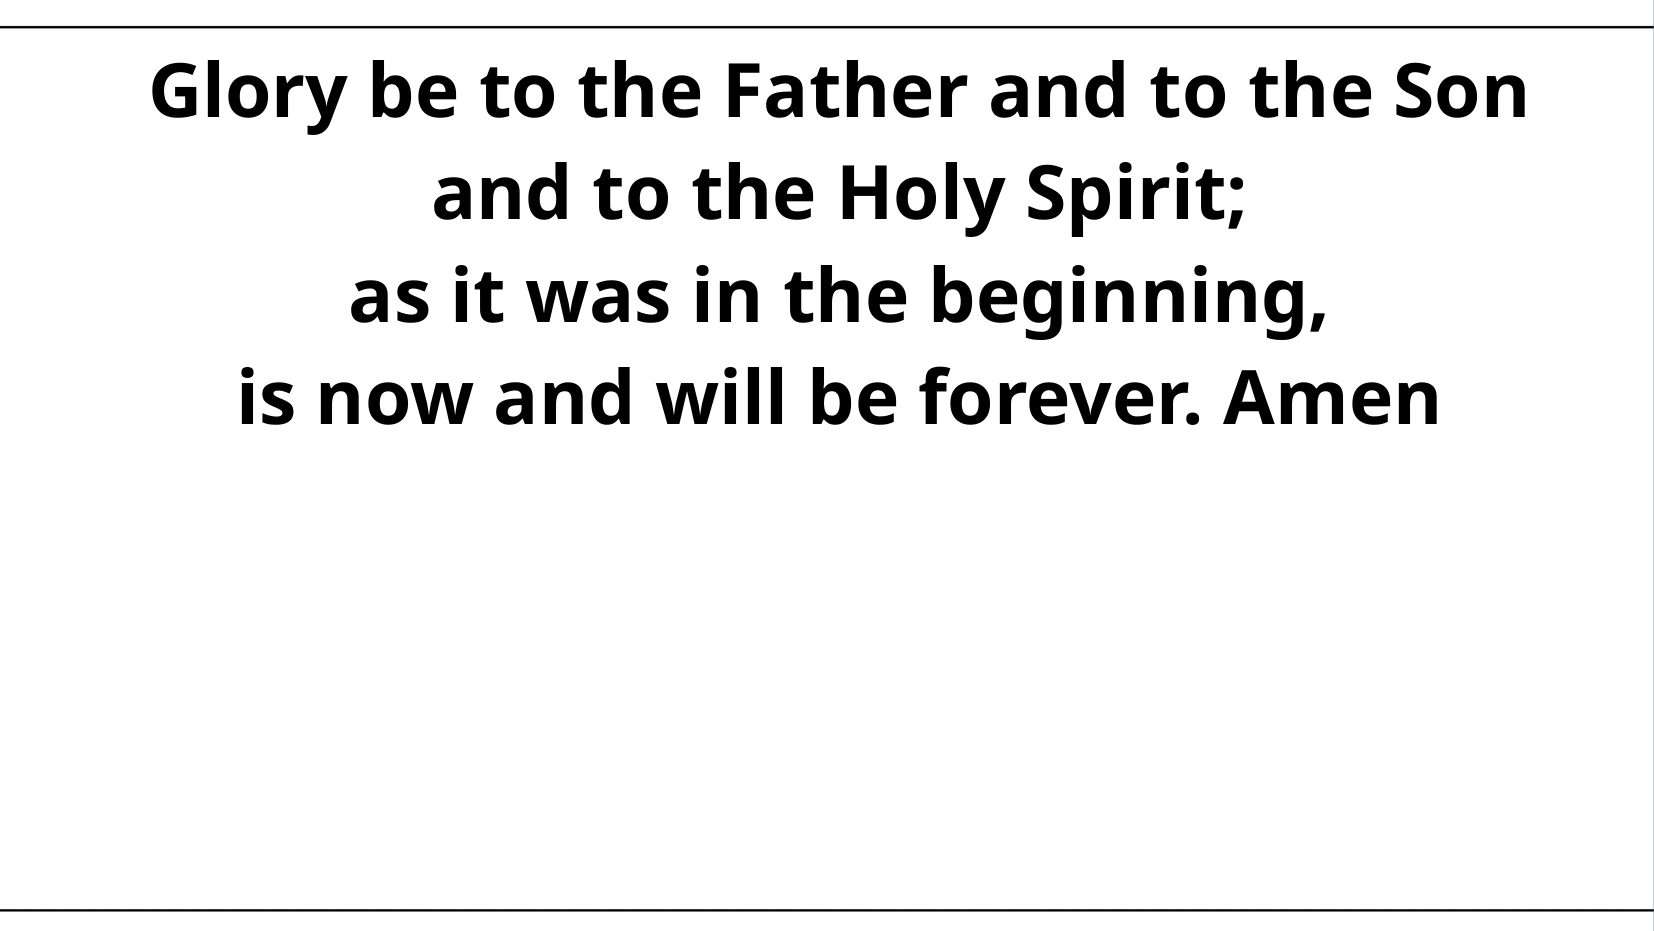

Glory be to the Father and to the Son
and to the Holy Spirit;
as it was in the beginning,
is now and will be forever. Amen